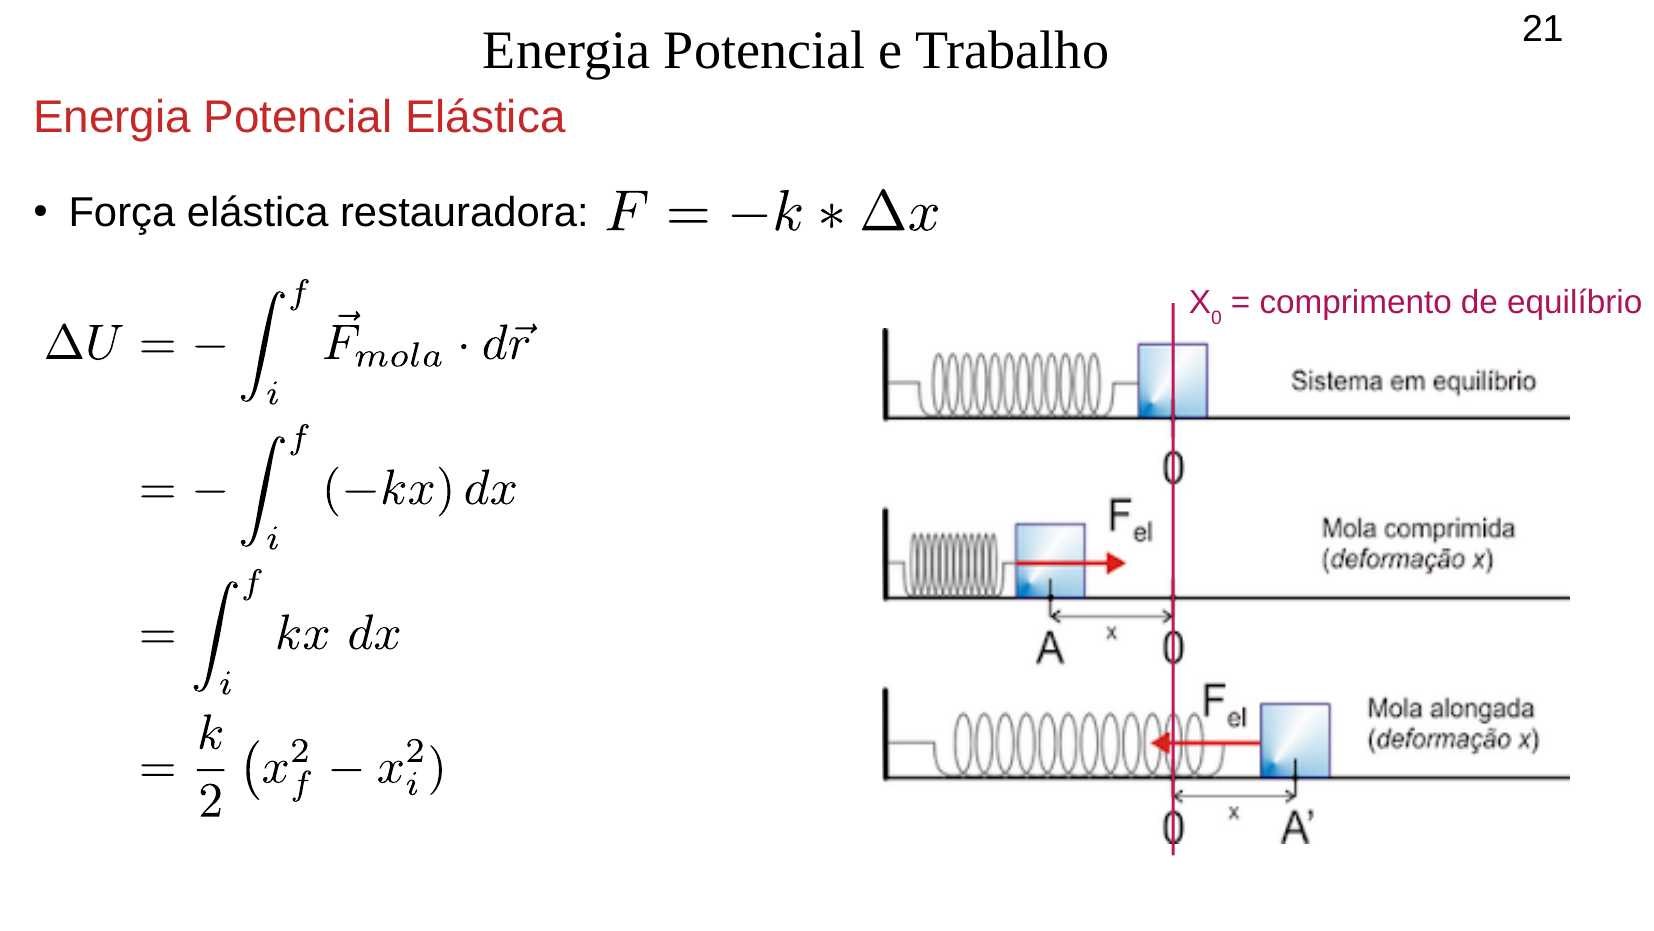

Energia Potencial e Trabalho
Energia Potencial Elástica
Força elástica restauradora:
X0 = comprimento de equilíbrio